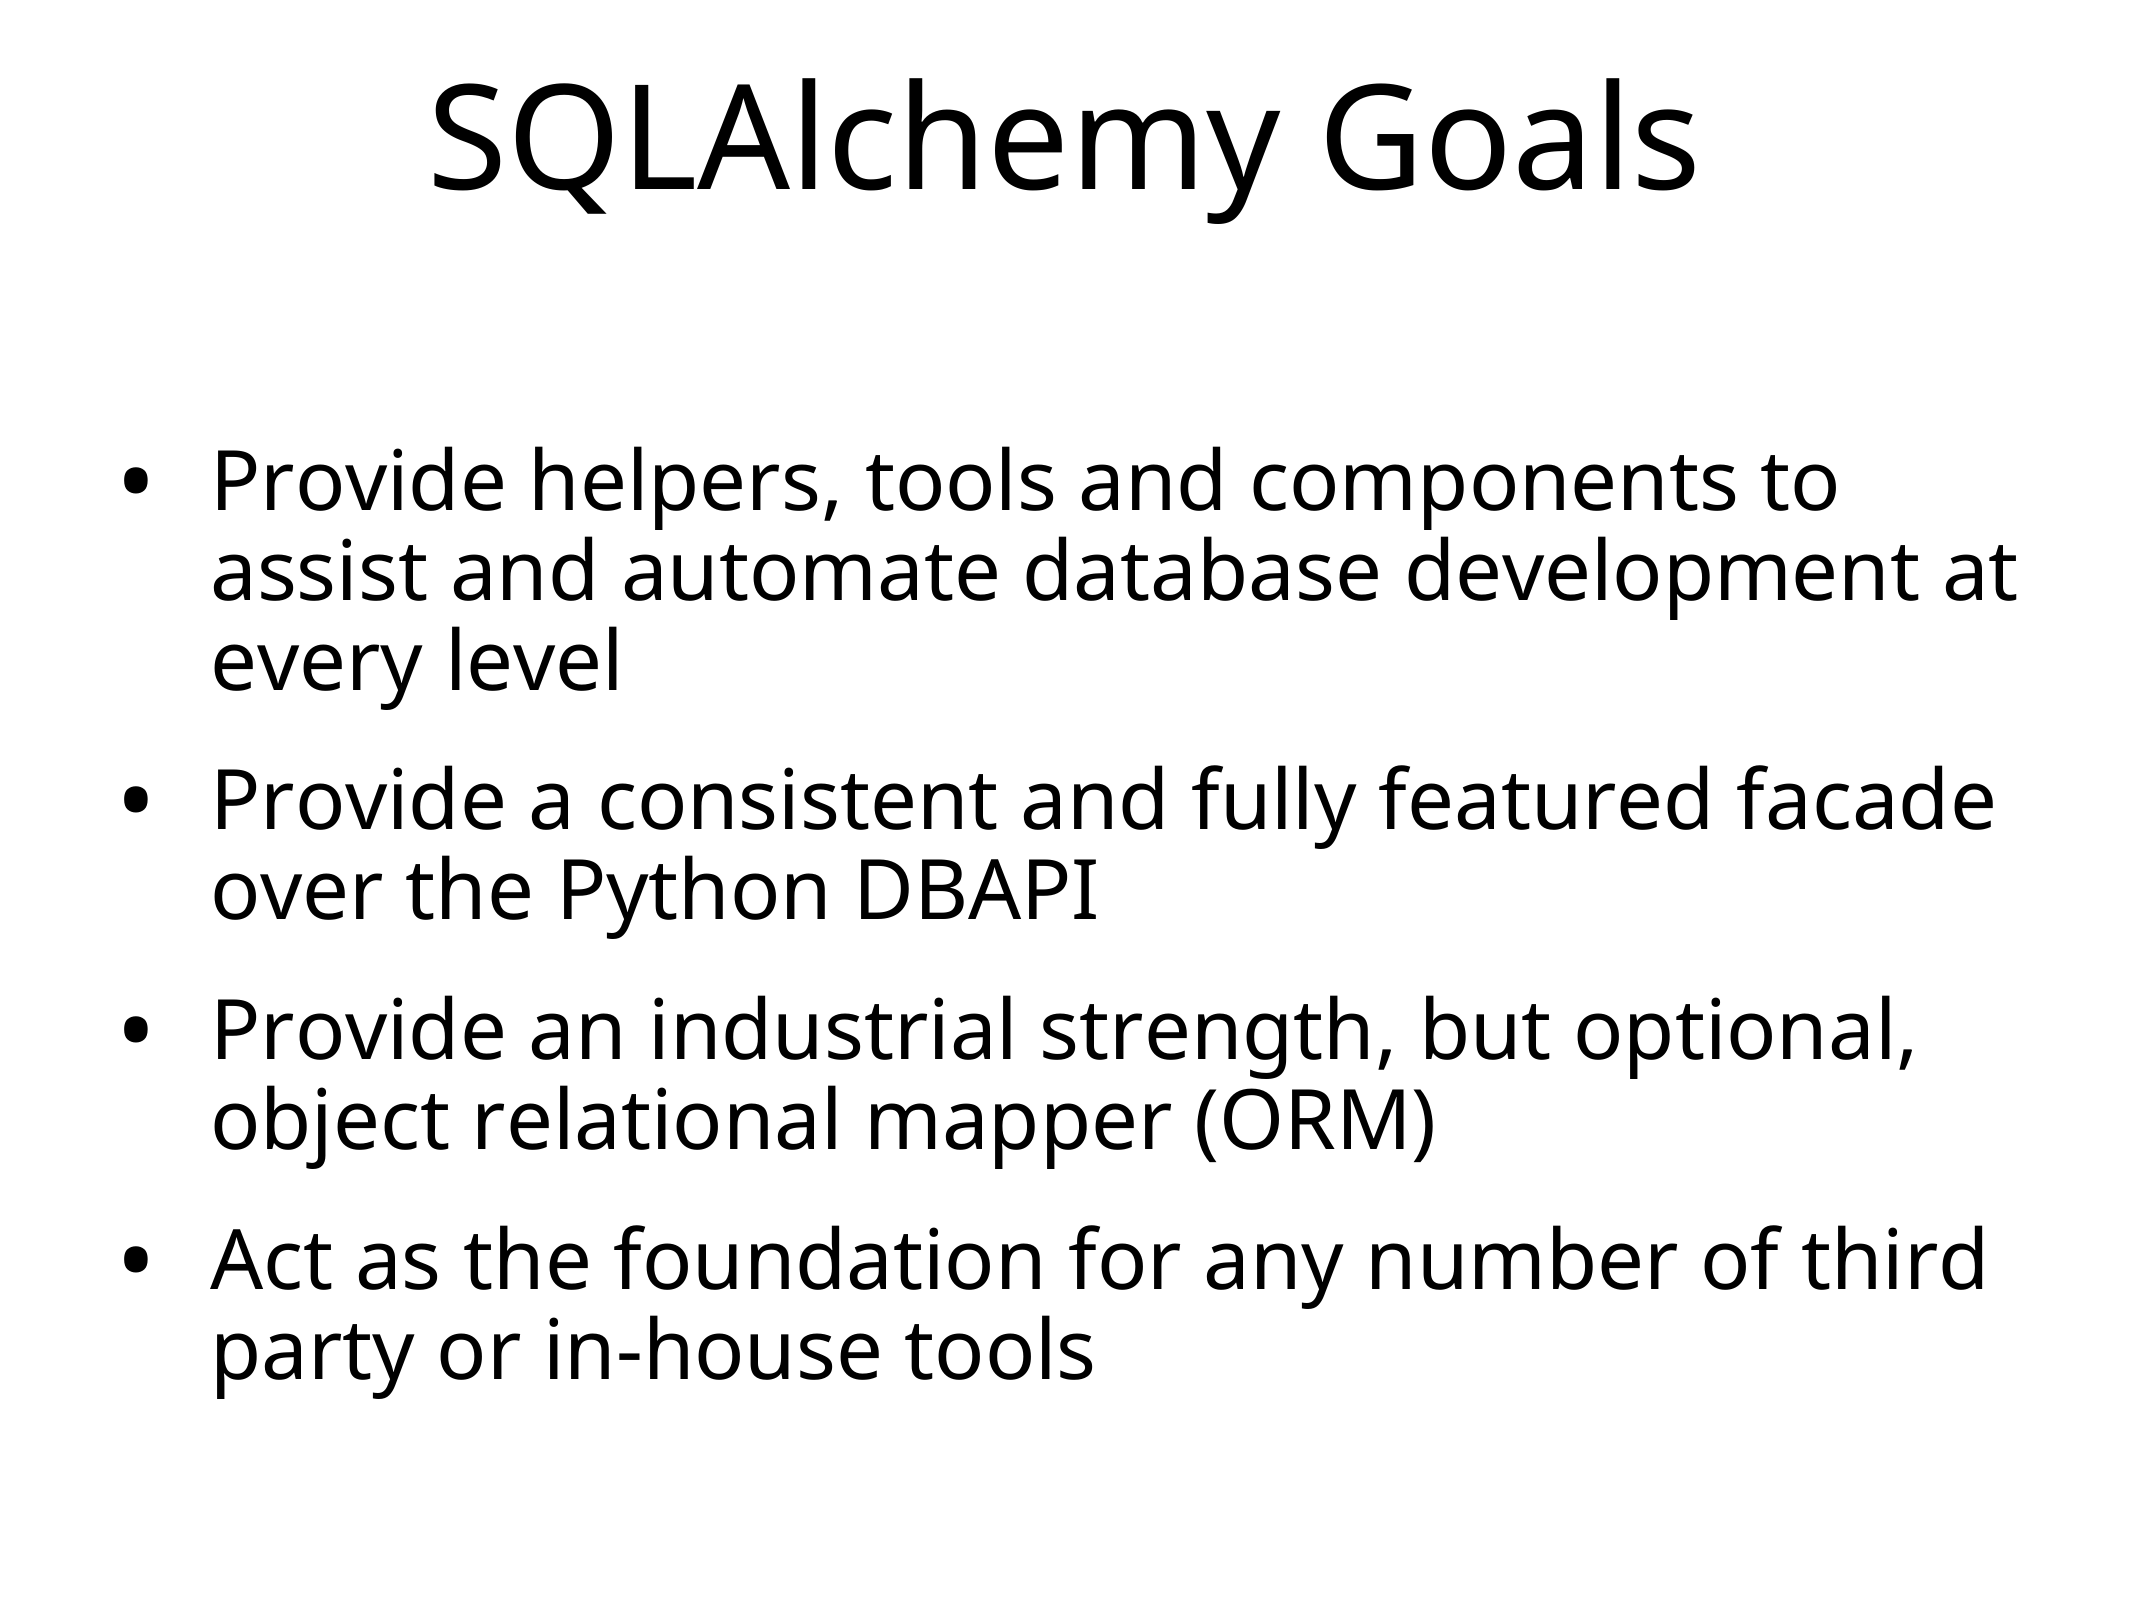

# SQLAlchemy Goals
Provide helpers, tools and components to assist and automate database development at every level
Provide a consistent and fully featured facade over the Python DBAPI
Provide an industrial strength, but optional, object relational mapper (ORM)
Act as the foundation for any number of third party or in-house tools